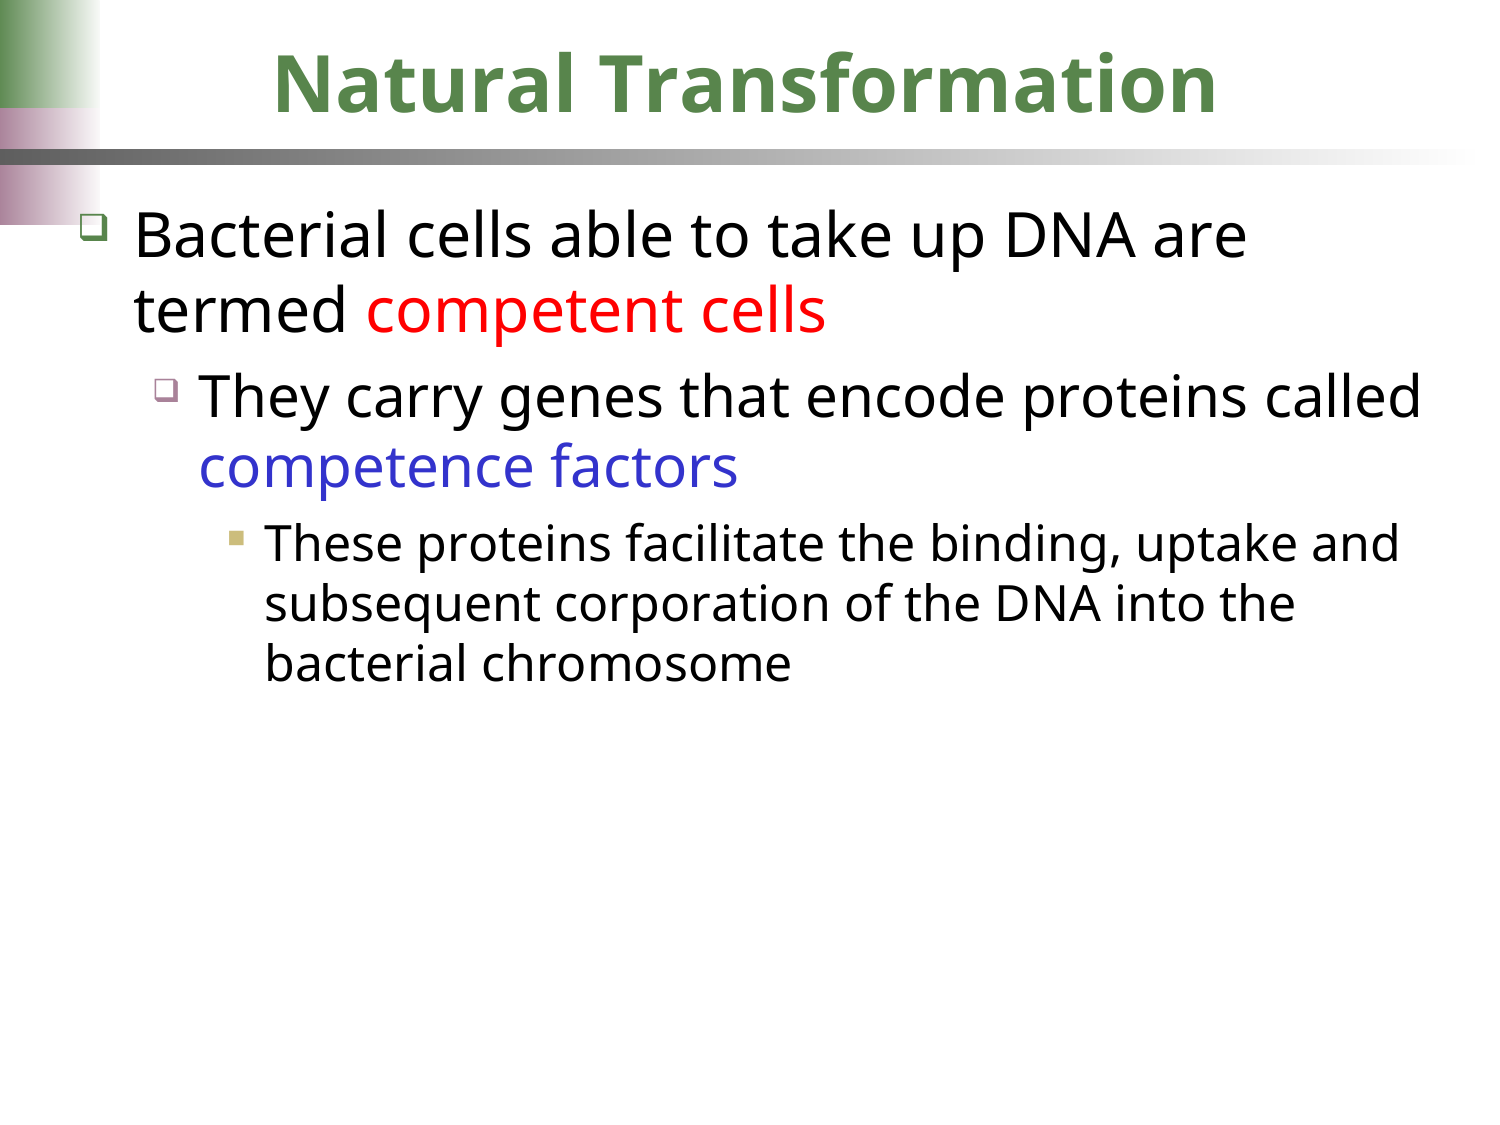

# Natural Transformation
Bacterial cells able to take up DNA are termed competent cells
They carry genes that encode proteins called competence factors
These proteins facilitate the binding, uptake and subsequent corporation of the DNA into the bacterial chromosome